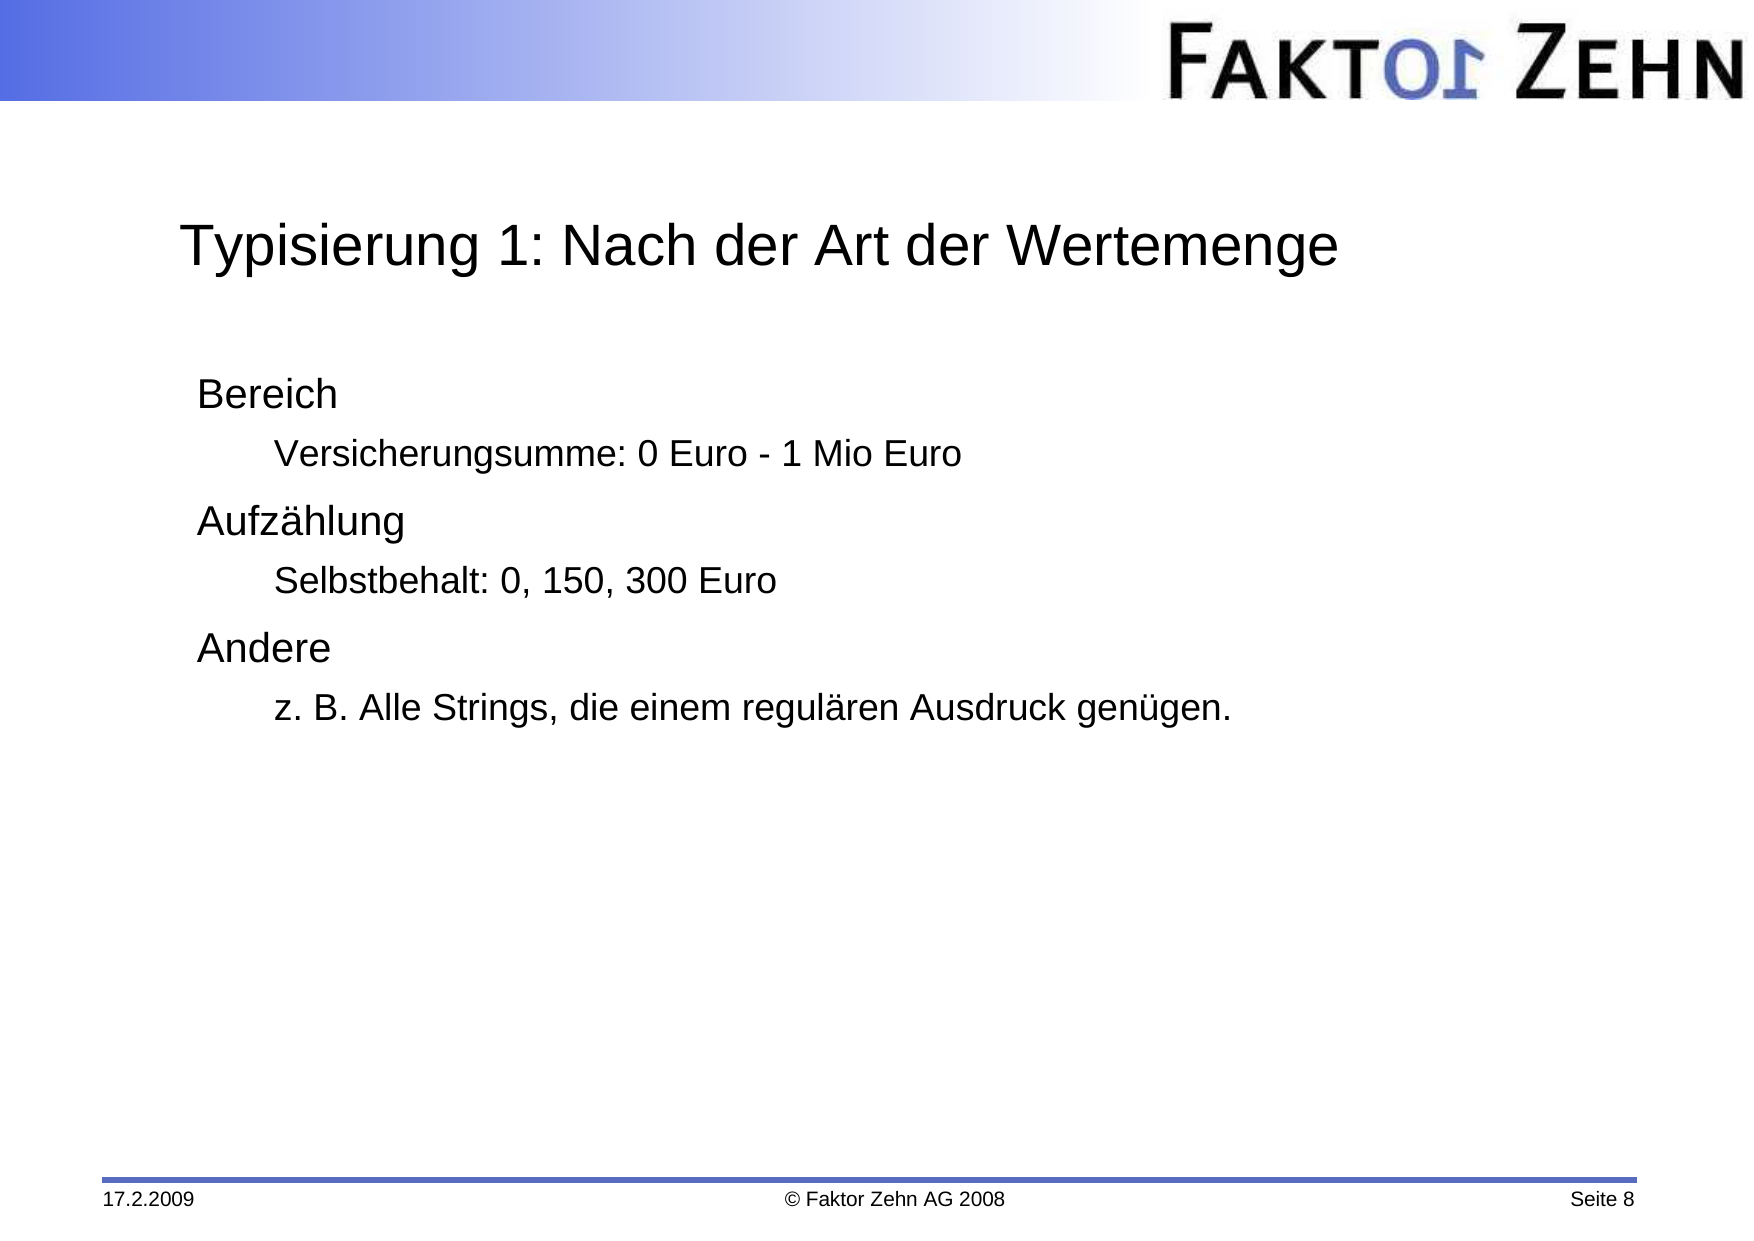

# Typisierung 1: Nach der Art der Wertemenge
Bereich
Versicherungsumme: 0 Euro - 1 Mio Euro
Aufzählung
Selbstbehalt: 0, 150, 300 Euro
Andere
z. B. Alle Strings, die einem regulären Ausdruck genügen.